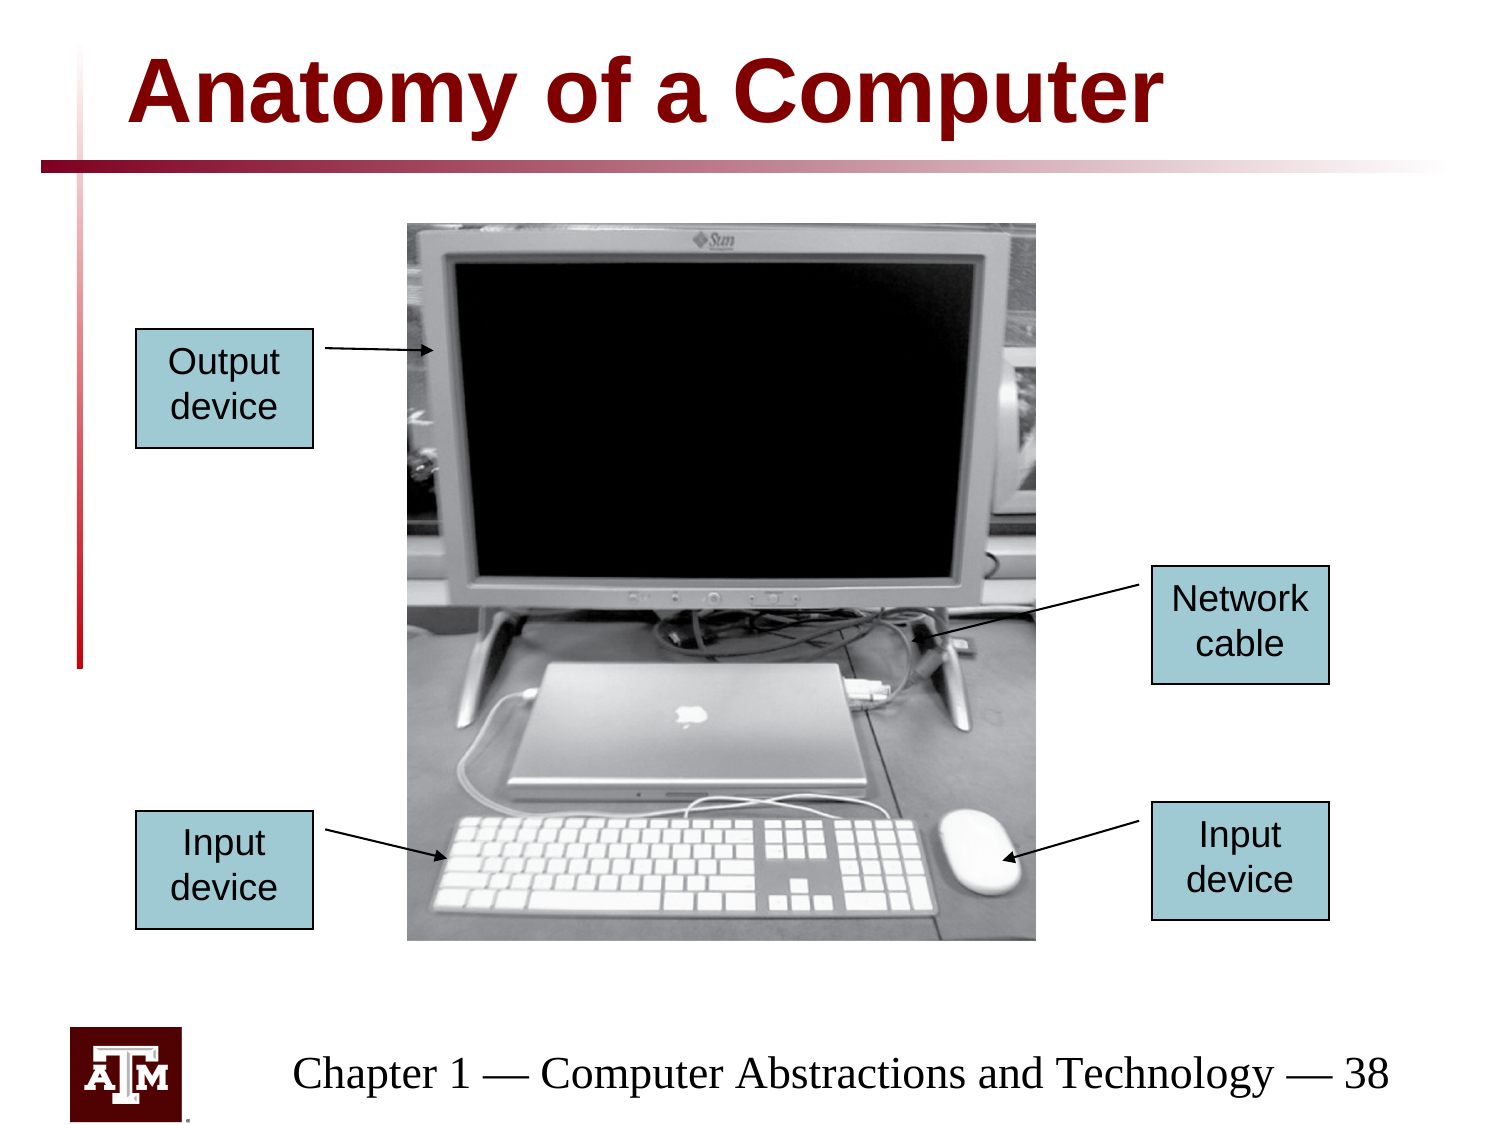

# Anatomy of a Computer
Output device
Network cable
Input device
Input device
Chapter 1 — Computer Abstractions and Technology